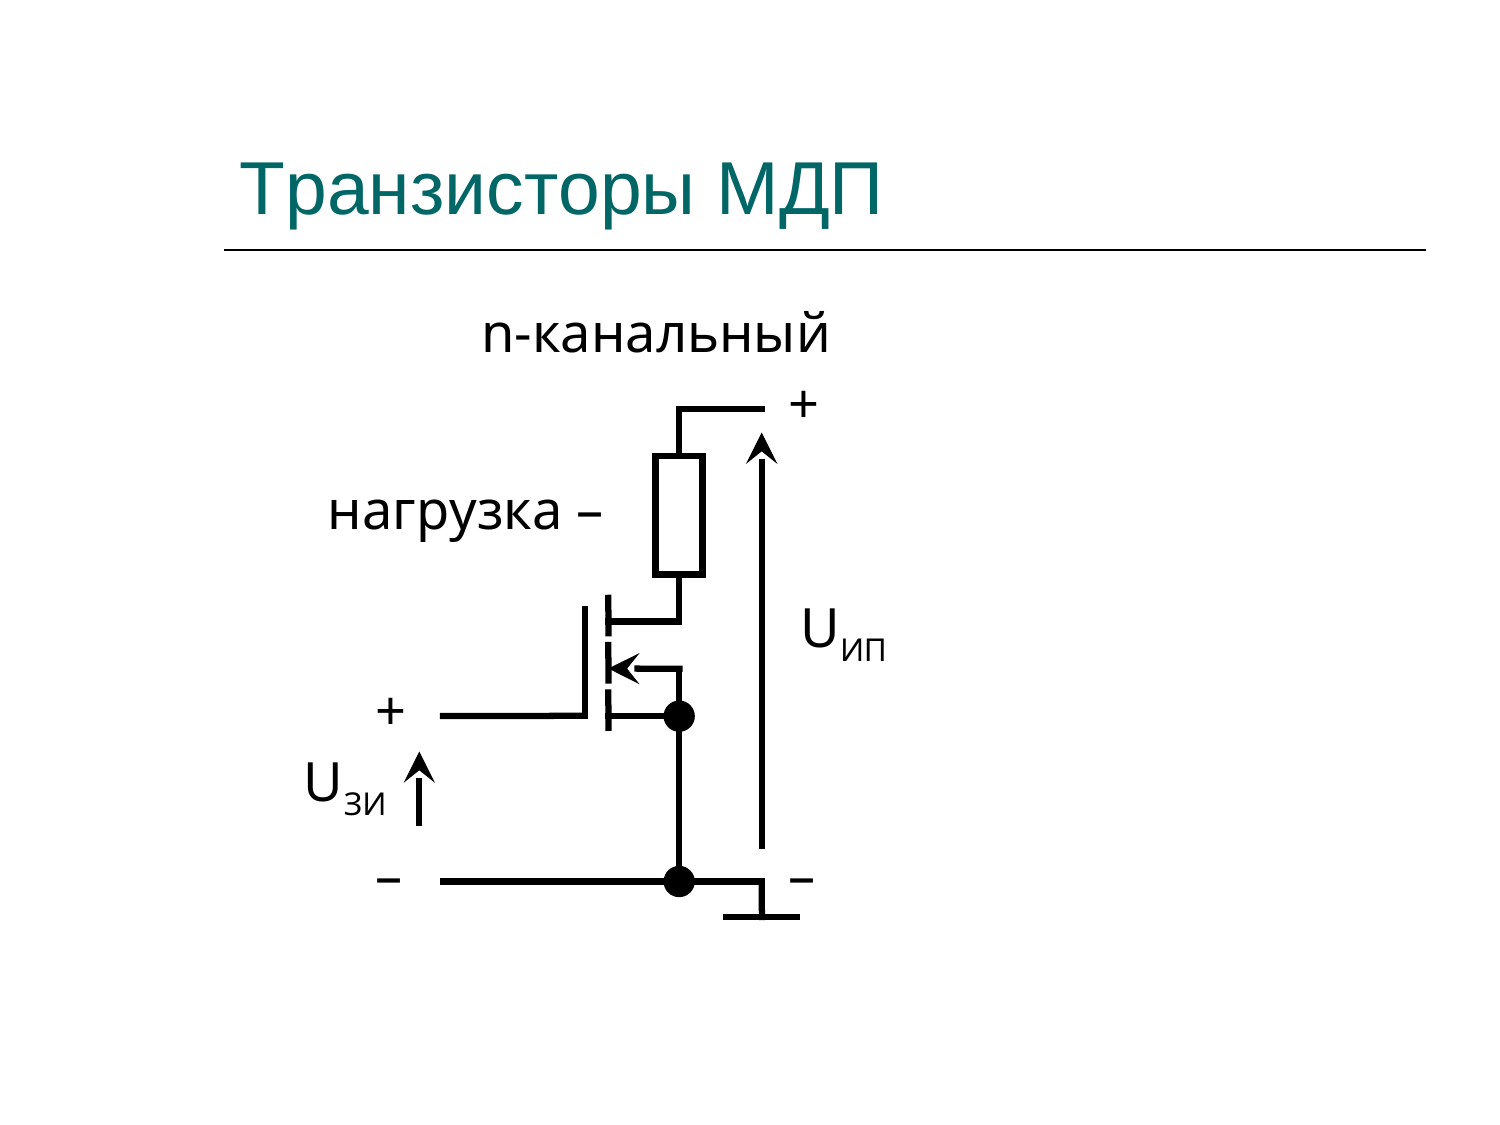

# Транзисторы МДП
n-канальный
+
нагрузка –
UИП
+
UЗИ
–
–